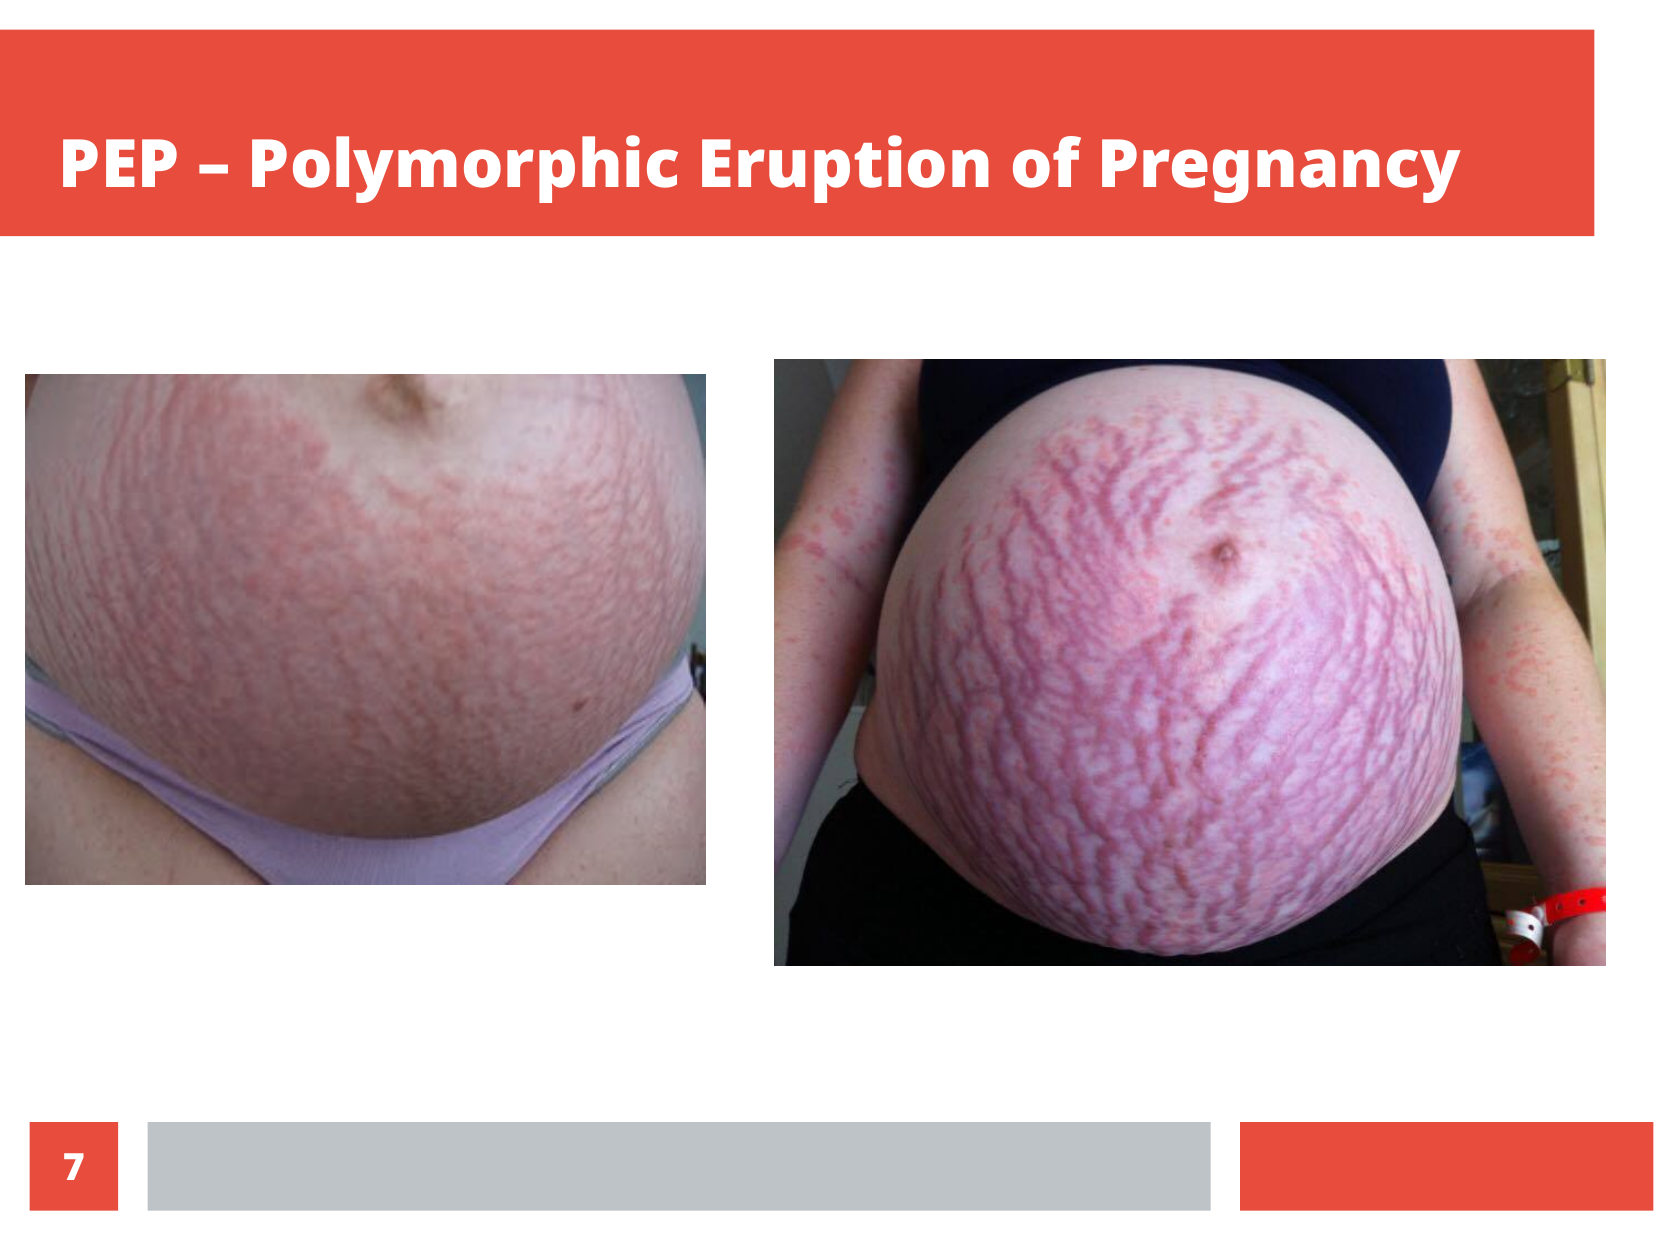

# PEP – Polymorphic Eruption of Pregnancy
7